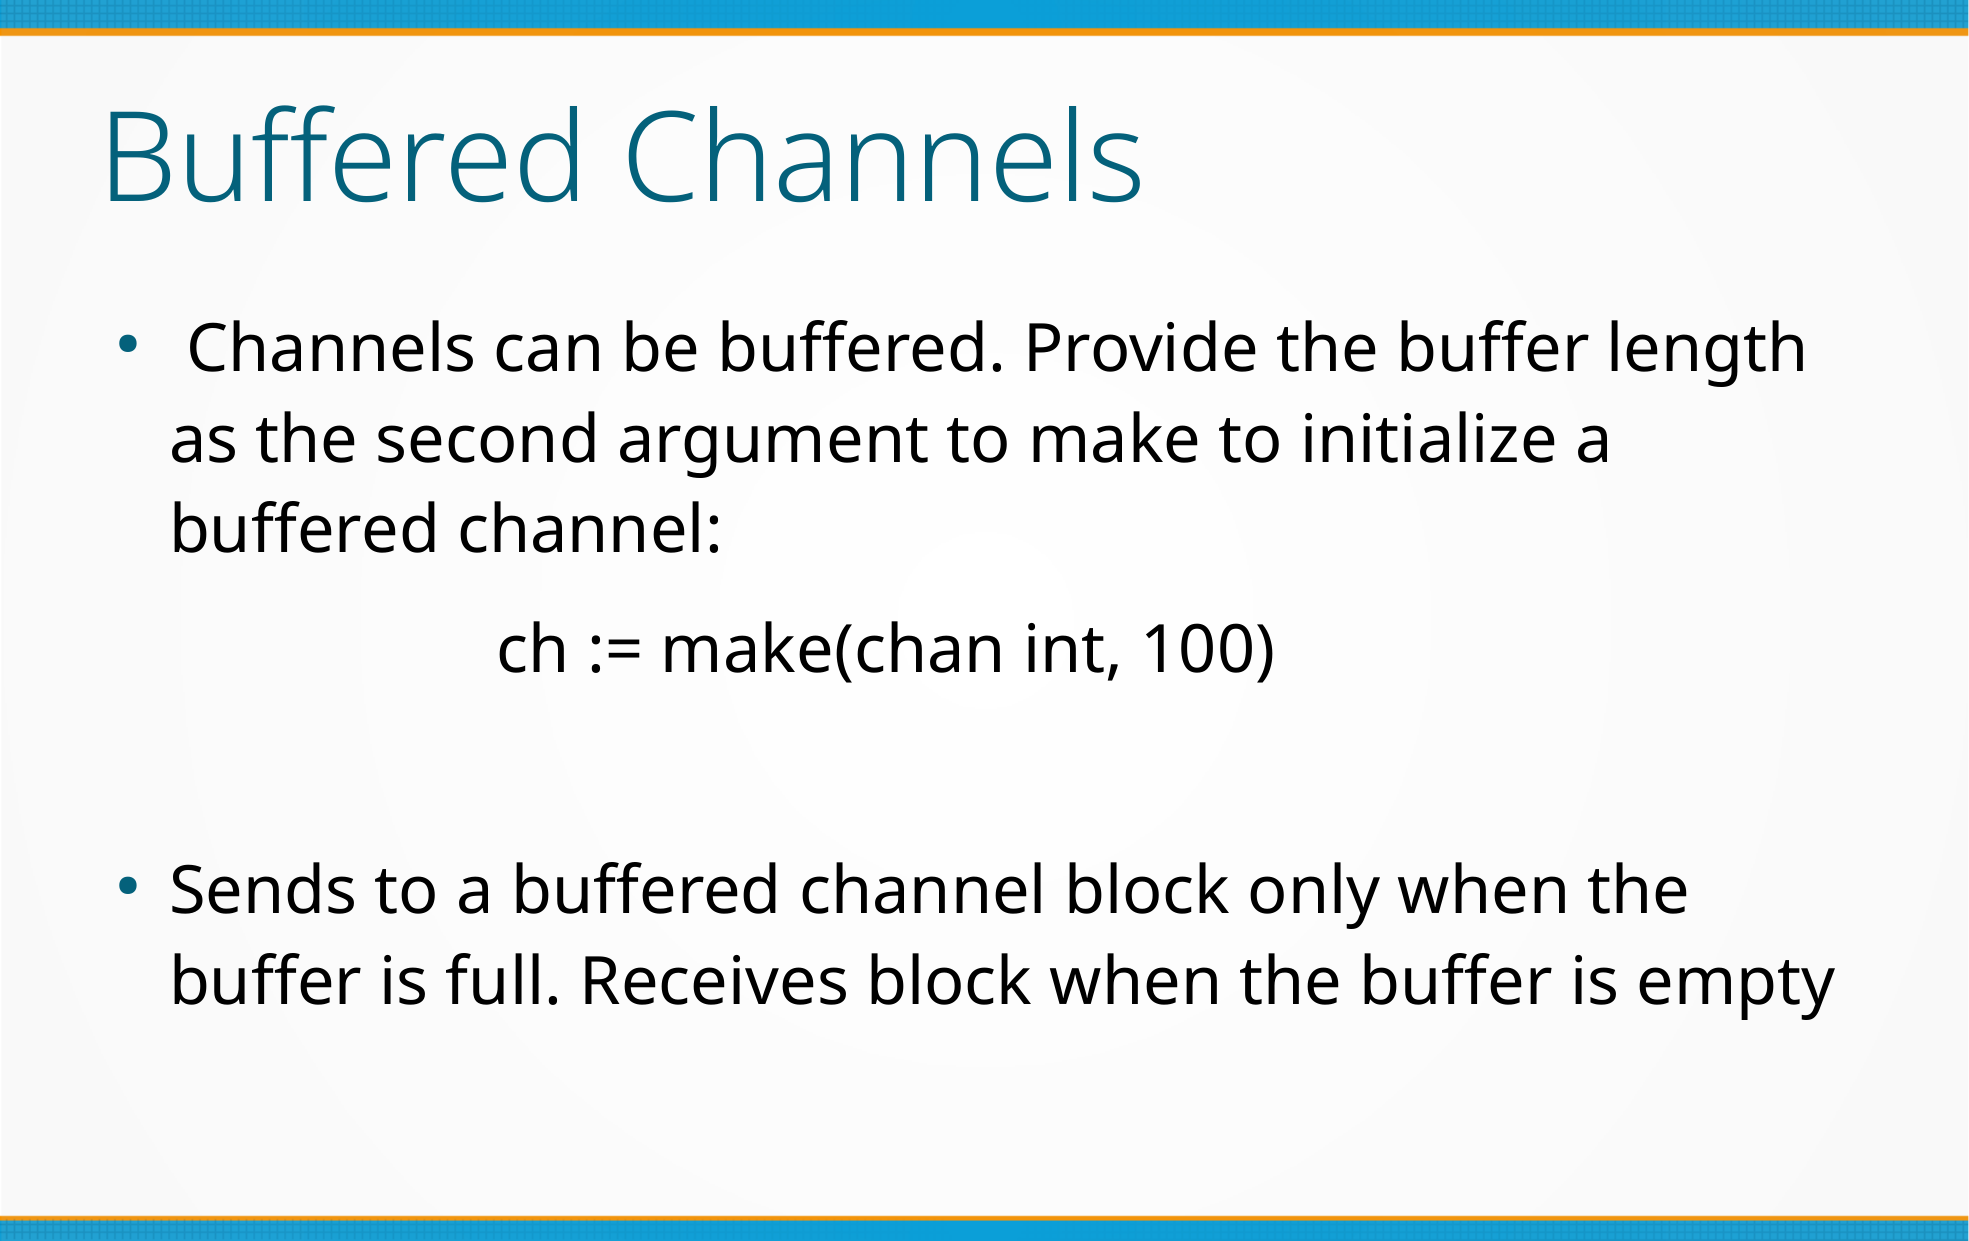

# Buffered Channels
 Channels can be buffered. Provide the buffer length as the second argument to make to initialize a buffered channel:
 ch := make(chan int, 100)
Sends to a buffered channel block only when the buffer is full. Receives block when the buffer is empty